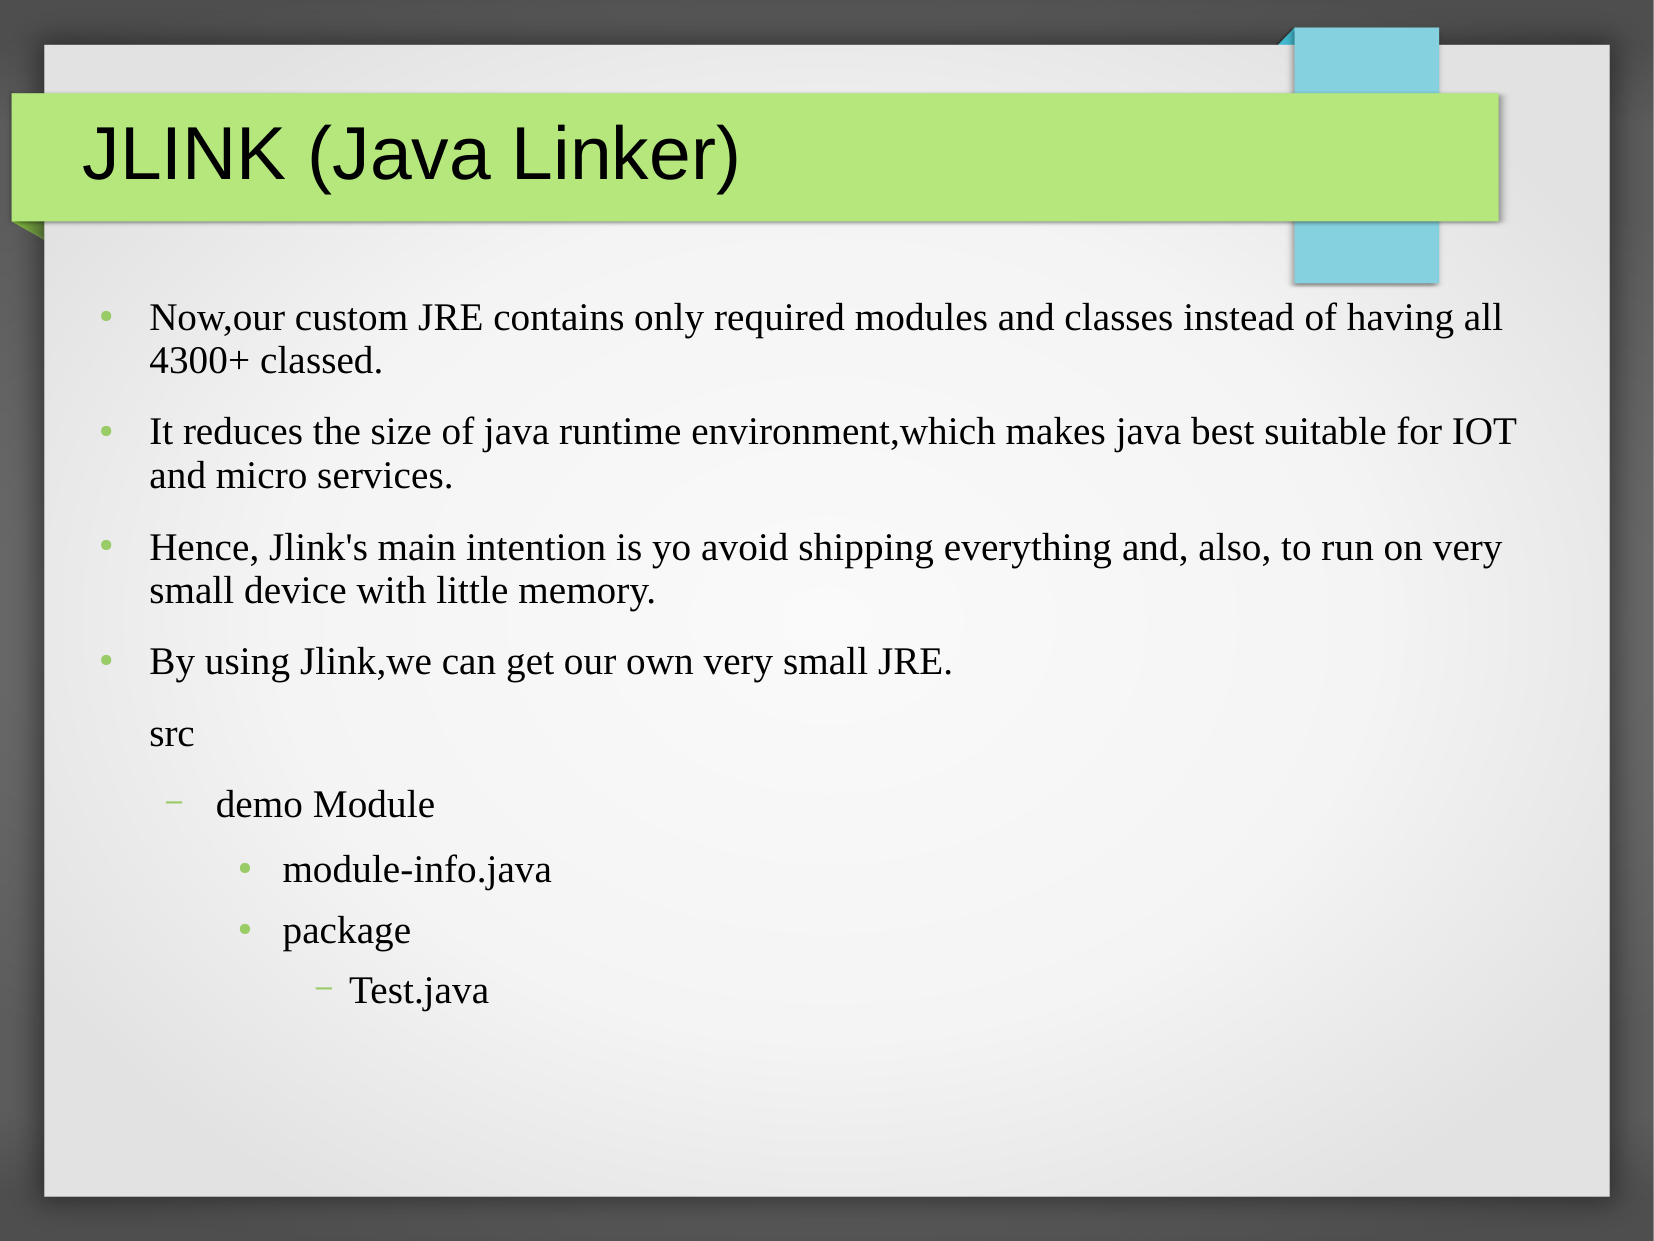

# JLINK (Java Linker)
Now,our custom JRE contains only required modules and classes instead of having all 4300+ classed.
It reduces the size of java runtime environment,which makes java best suitable for IOT and micro services.
Hence, Jlink's main intention is yo avoid shipping everything and, also, to run on very small device with little memory.
By using Jlink,we can get our own very small JRE.
src
demo Module
module-info.java
package
Test.java